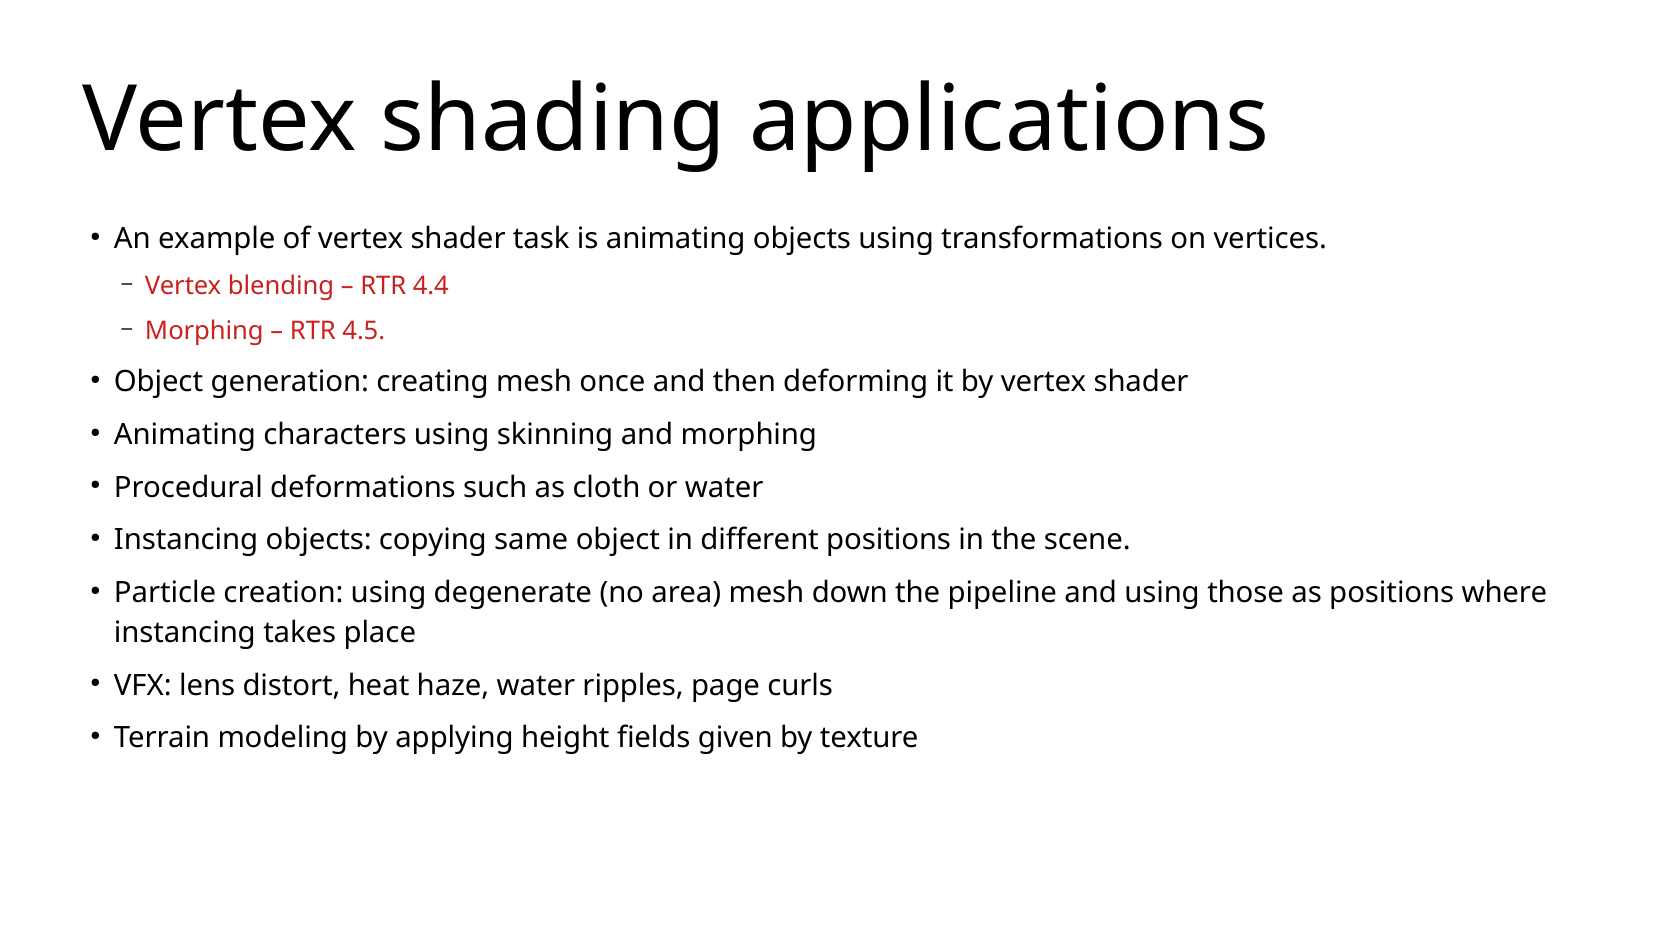

# Vertex shading applications
An example of vertex shader task is animating objects using transformations on vertices.
Vertex blending – RTR 4.4
Morphing – RTR 4.5.
Object generation: creating mesh once and then deforming it by vertex shader
Animating characters using skinning and morphing
Procedural deformations such as cloth or water
Instancing objects: copying same object in different positions in the scene.
Particle creation: using degenerate (no area) mesh down the pipeline and using those as positions where instancing takes place
VFX: lens distort, heat haze, water ripples, page curls
Terrain modeling by applying height fields given by texture